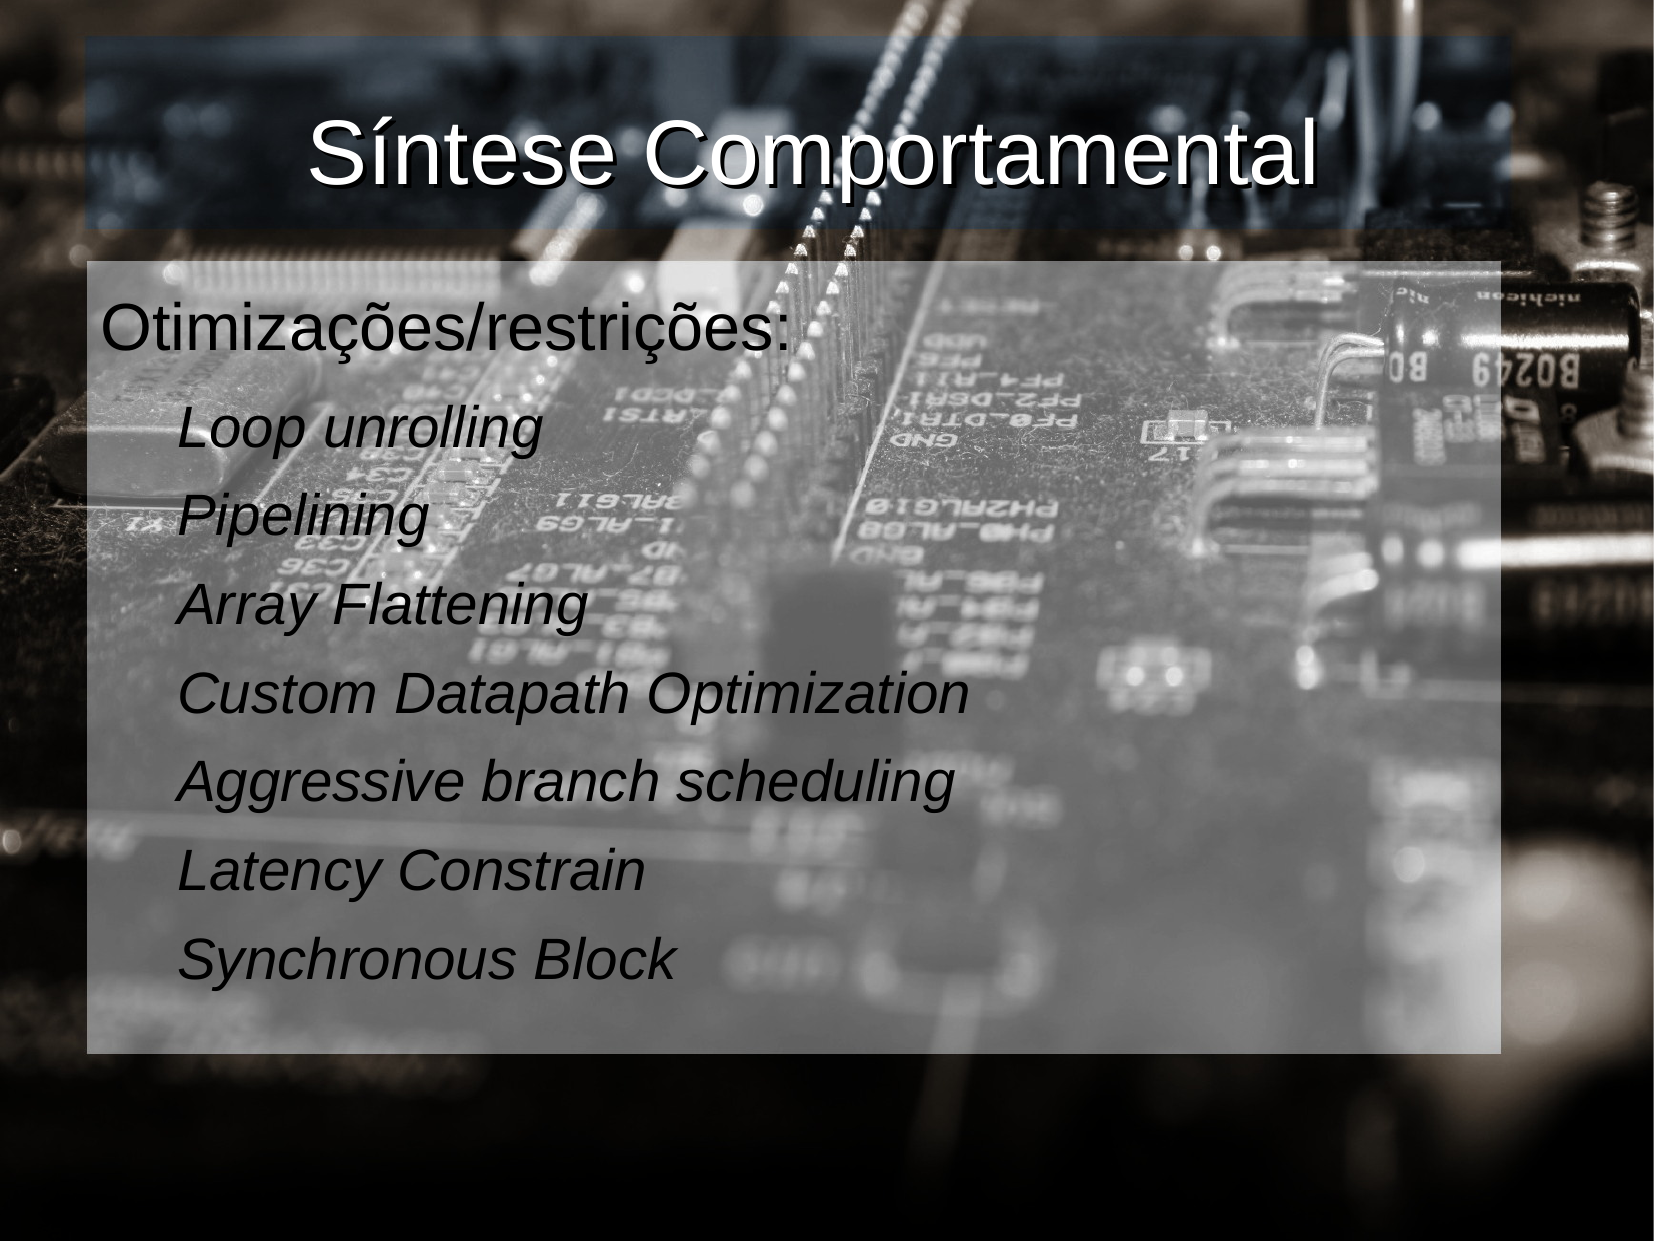

# Síntese Comportamental
Otimizações/restrições:
Loop unrolling
Pipelining
Array Flattening
Custom Datapath Optimization
Aggressive branch scheduling
Latency Constrain
Synchronous Block